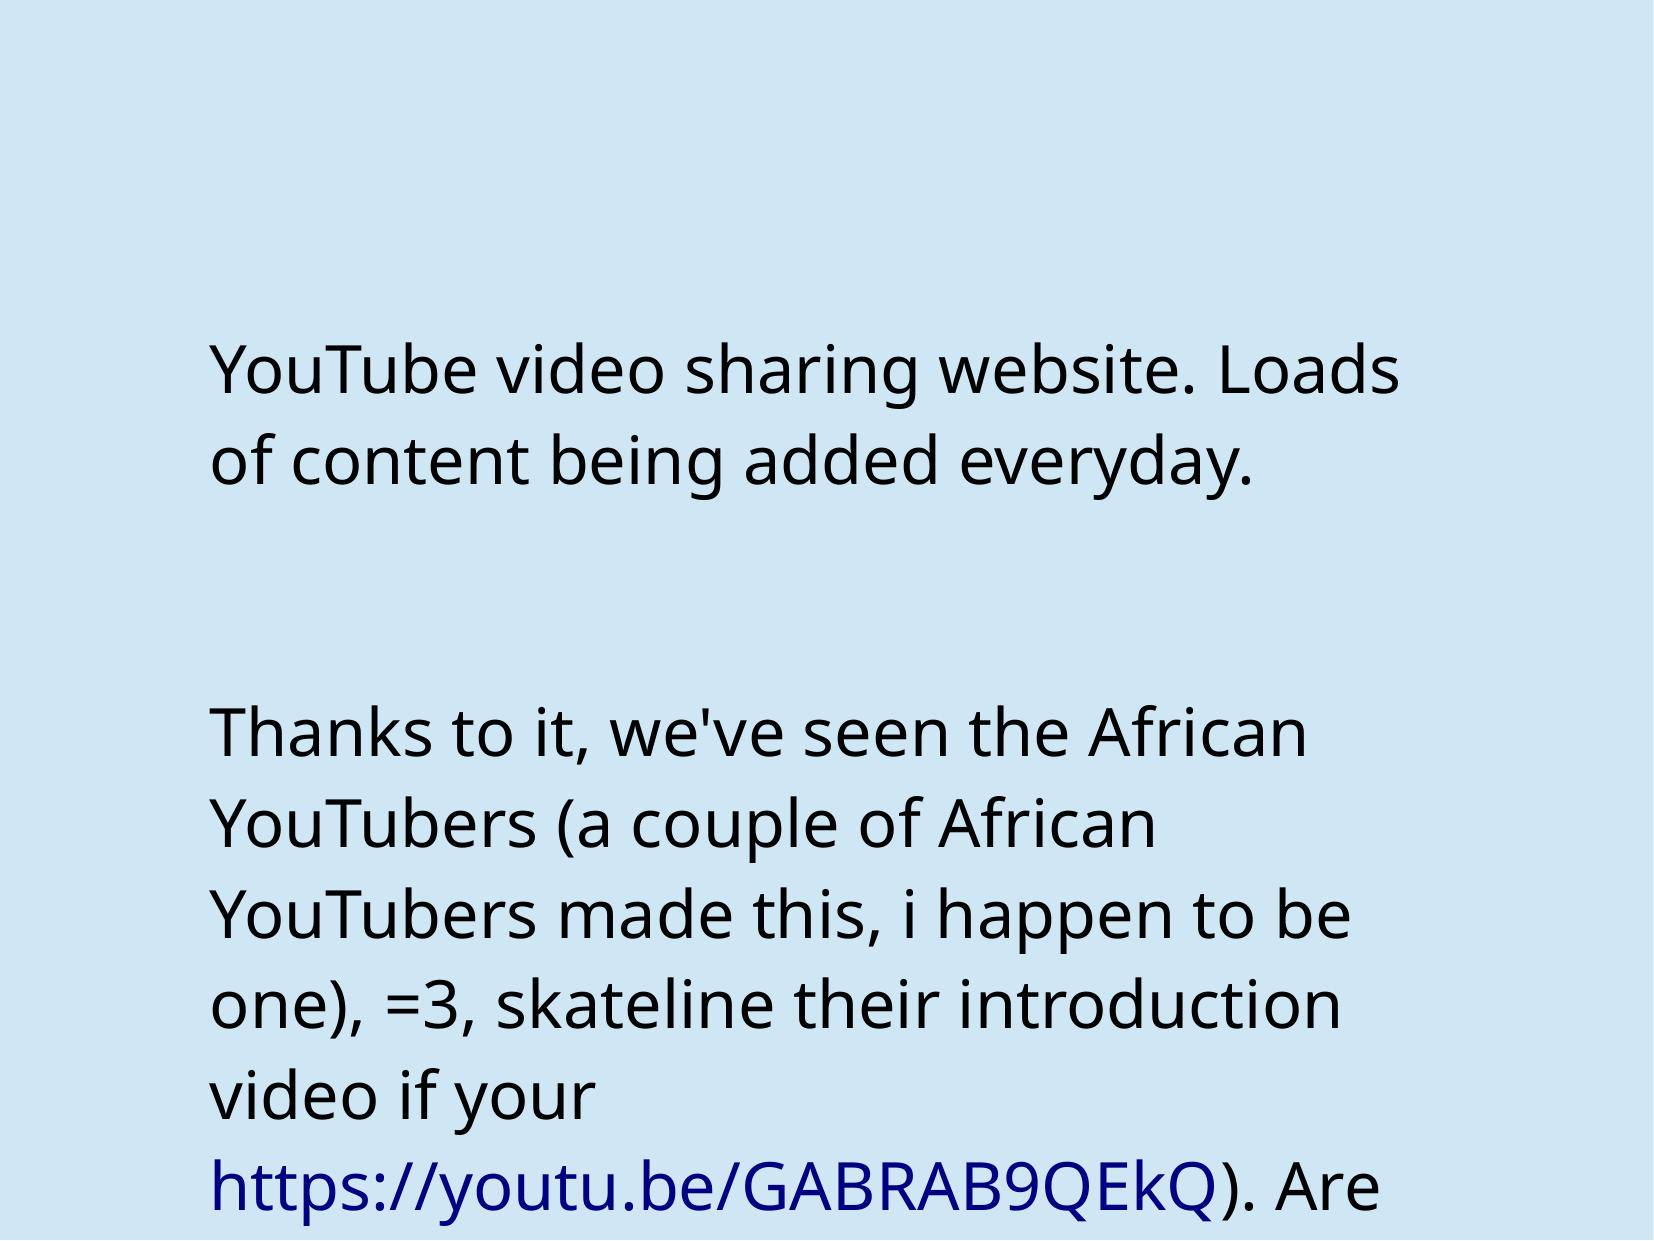

YouTube video sharing website. Loads of content being added everyday.
Thanks to it, we've seen the African YouTubers (a couple of African YouTubers made this, i happen to be one), =3, skateline their introduction video if your https://youtu.be/GABRAB9QEkQ). Are you one?